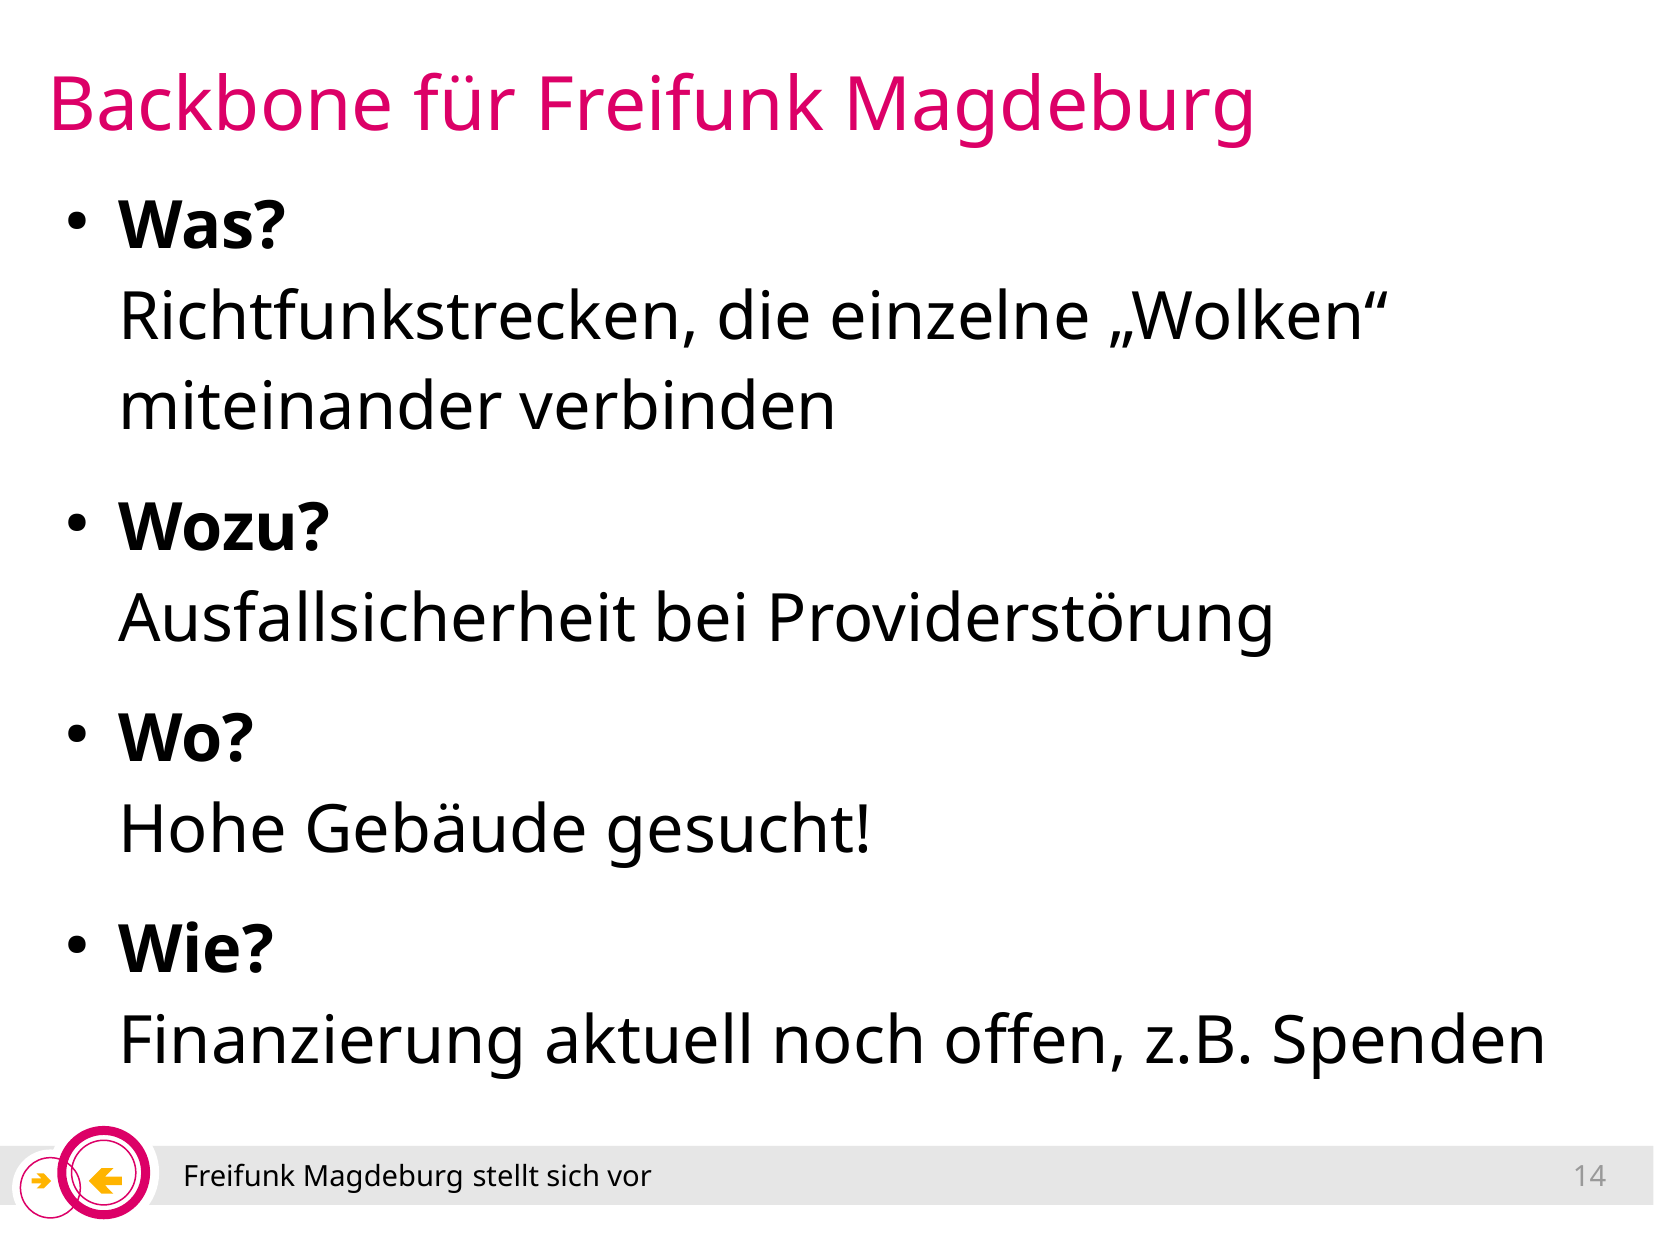

# Backbone für Freifunk Magdeburg
Was?
Richtfunkstrecken, die einzelne „Wolken“ miteinander verbinden
Wozu?
Ausfallsicherheit bei Providerstörung
Wo?
Hohe Gebäude gesucht!
Wie?
Finanzierung aktuell noch offen, z.B. Spenden
stellt sich vor
14